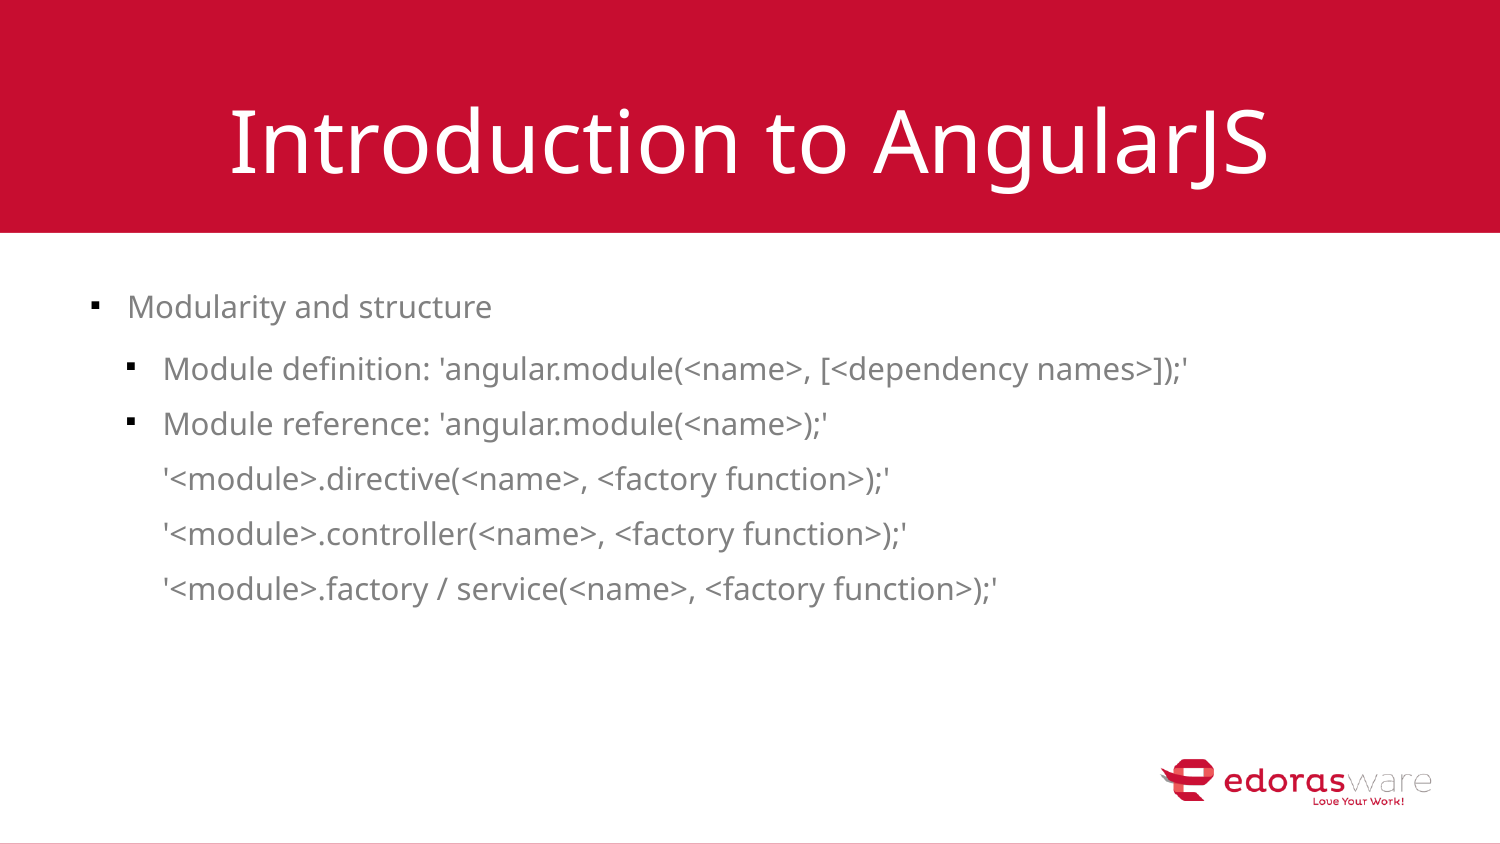

Introduction to AngularJS
# Modularity and structure
Module definition: 'angular.module(<name>, [<dependency names>]);'
Module reference: 'angular.module(<name>);'
'<module>.directive(<name>, <factory function>);'
'<module>.controller(<name>, <factory function>);'
'<module>.factory / service(<name>, <factory function>);'